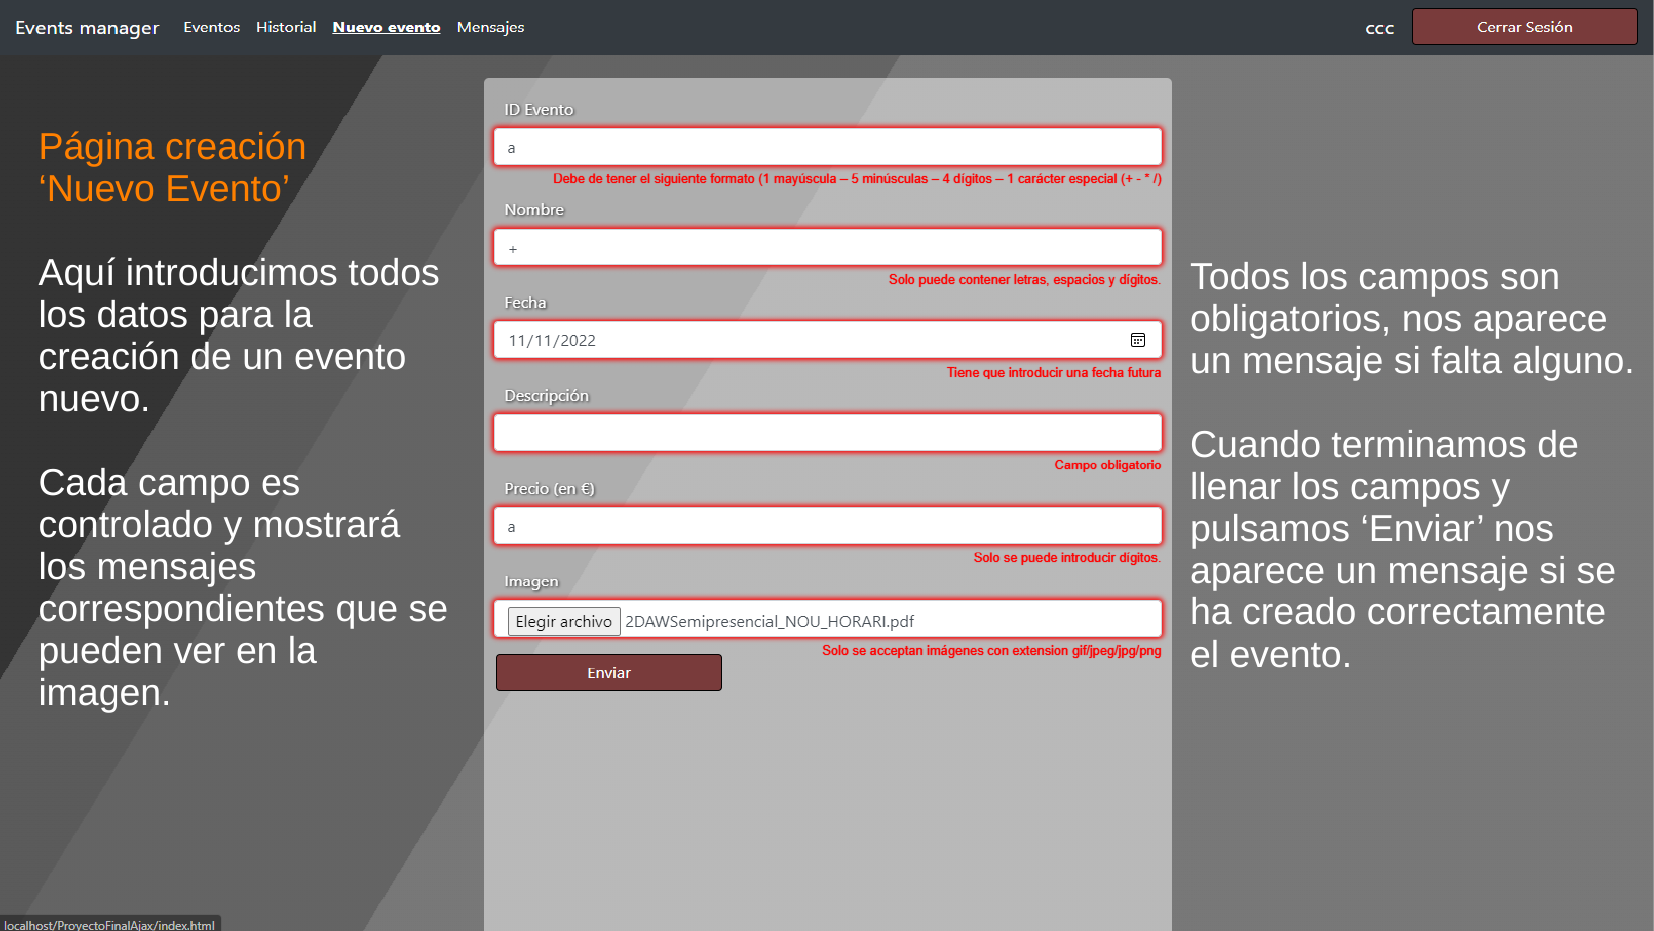

Página creación
‘Nuevo Evento’
Aquí introducimos todos los datos para la creación de un evento nuevo.
Cada campo es controlado y mostrará los mensajes correspondientes que se pueden ver en la imagen.
Todos los campos son obligatorios, nos aparece un mensaje si falta alguno.
Cuando terminamos de llenar los campos y pulsamos ‘Enviar’ nos aparece un mensaje si se ha creado correctamente el evento.